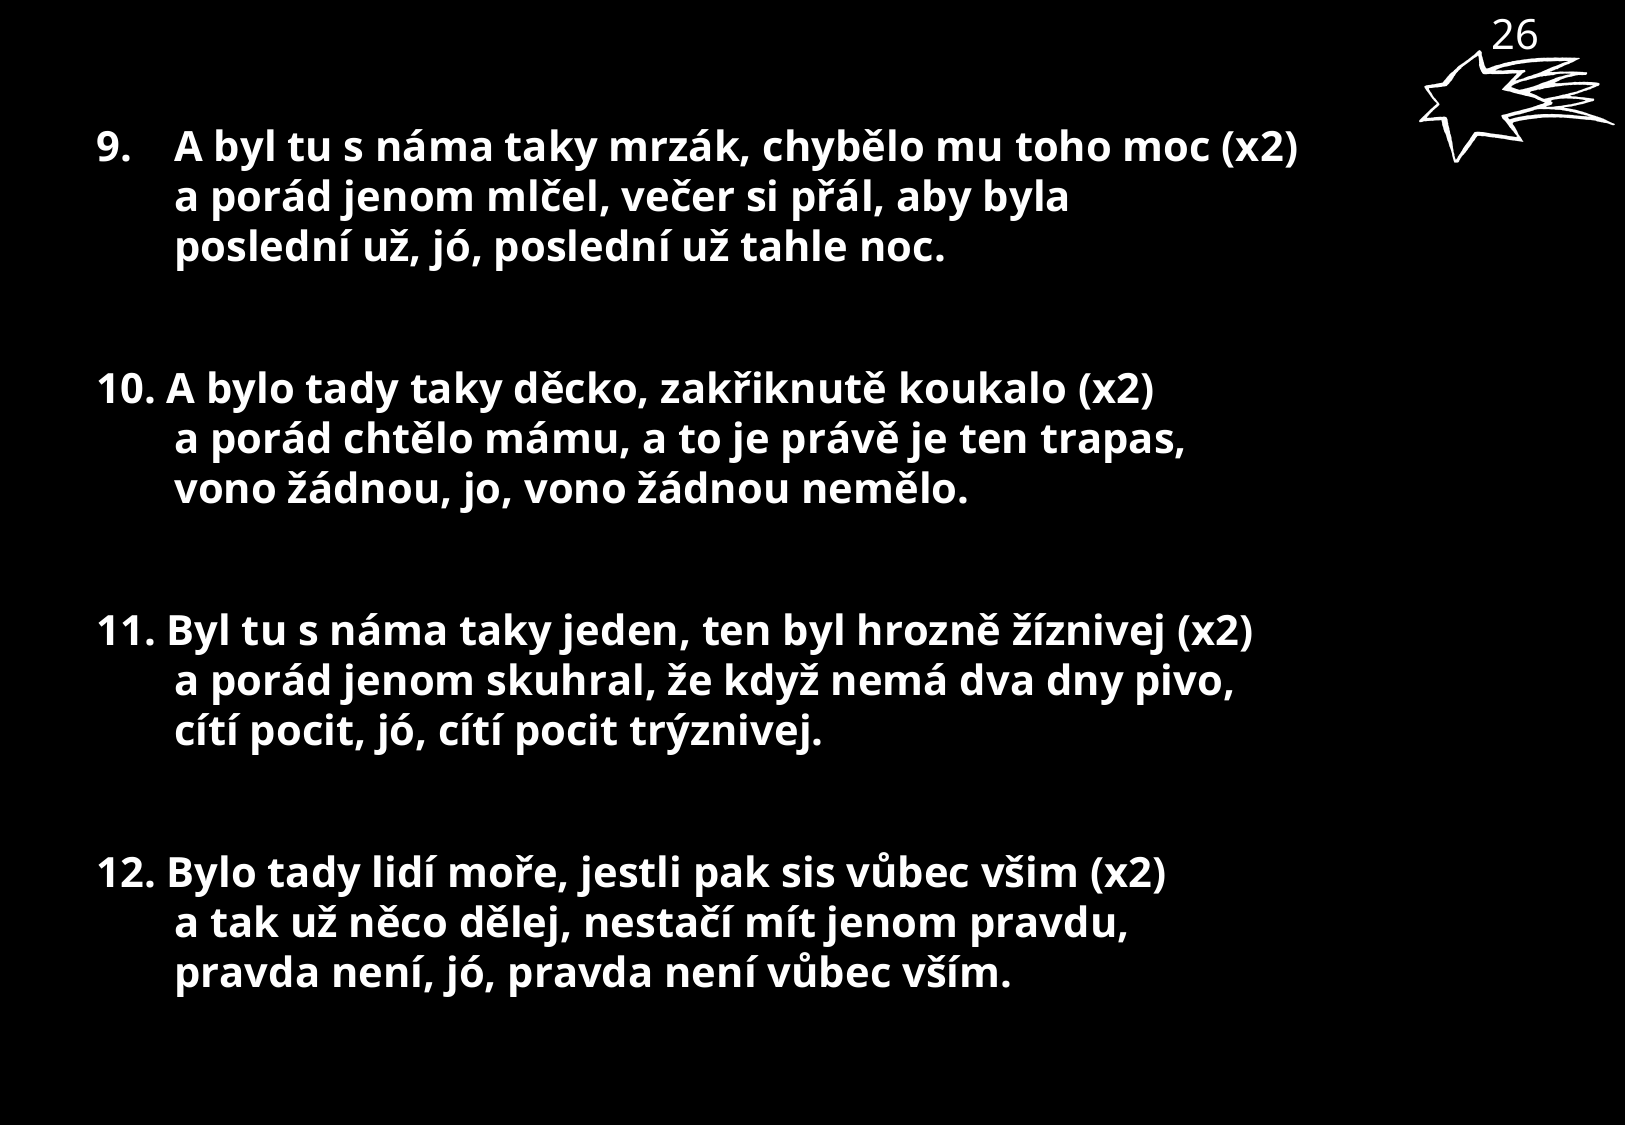

26
# 9. 	A byl tu s náma taky mrzák, chybělo mu toho moc (x2) a porád jenom mlčel, večer si přál, aby byla poslední už, jó, poslední už tahle noc.
10. A bylo tady taky děcko, zakřiknutě koukalo (x2)
a porád chtělo mámu, a to je právě je ten trapas,
vono žádnou, jo, vono žádnou nemělo.
11. Byl tu s náma taky jeden, ten byl hrozně žíznivej (x2)
a porád jenom skuhral, že když nemá dva dny pivo,
cítí pocit, jó, cítí pocit trýznivej.
12. Bylo tady lidí moře, jestli pak sis vůbec všim (x2)
a tak už něco dělej, nestačí mít jenom pravdu,
pravda není, jó, pravda není vůbec vším.